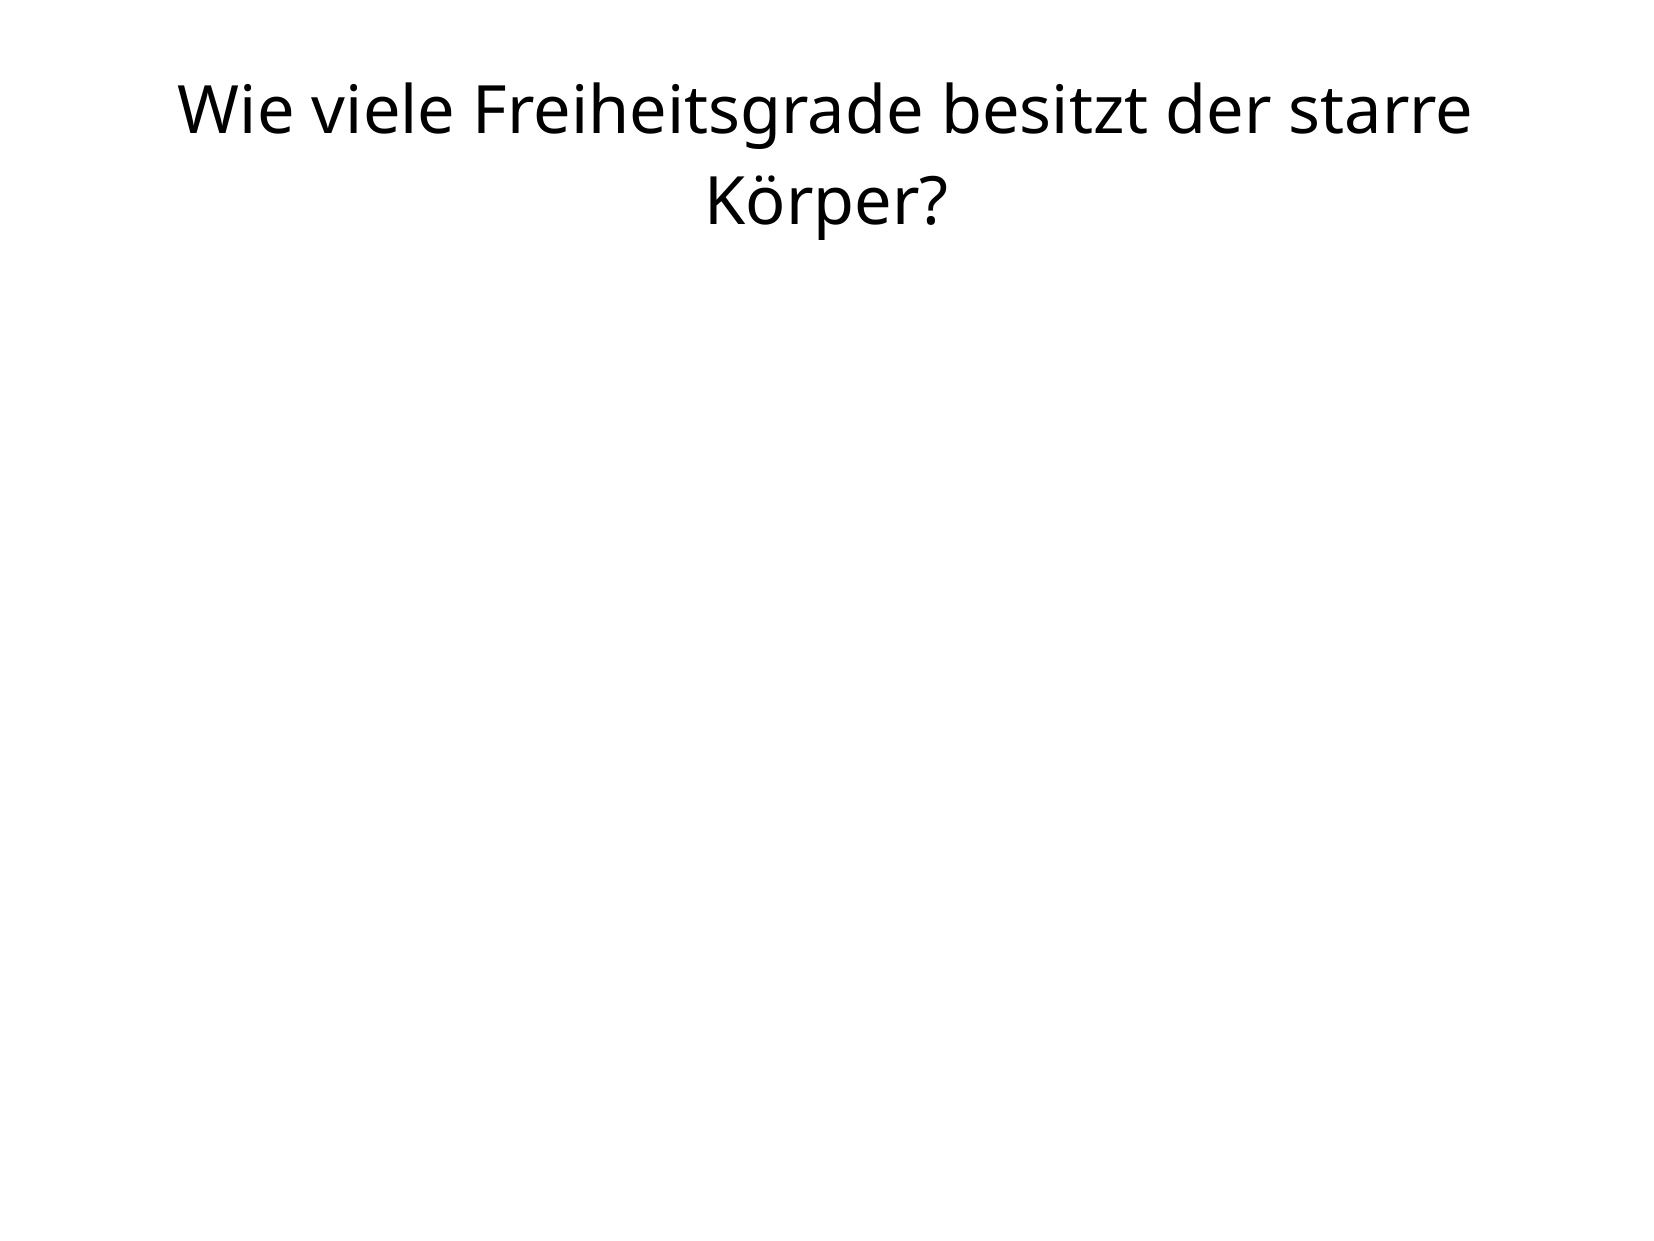

# Wie viele Freiheitsgrade besitzt der starre Körper?